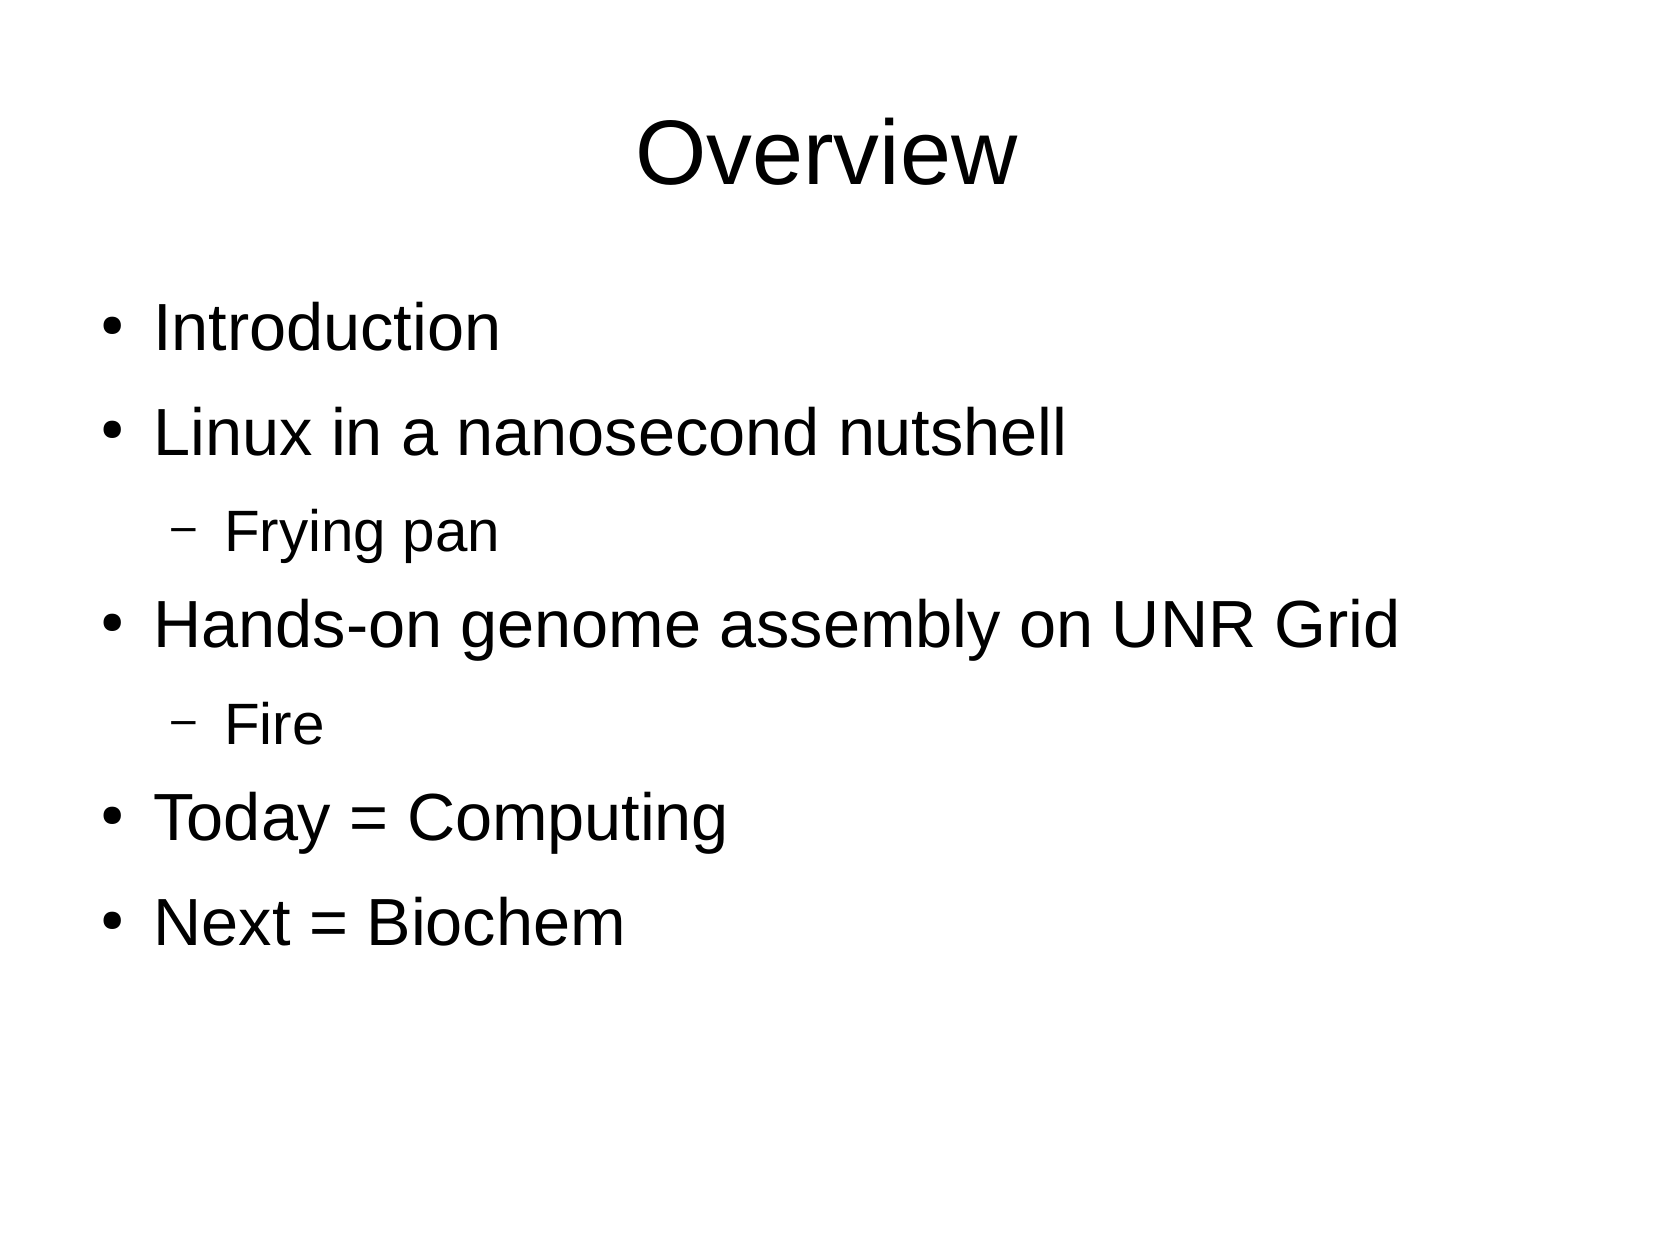

# Overview
Introduction
Linux in a nanosecond nutshell
Frying pan
Hands-on genome assembly on UNR Grid
Fire
Today = Computing
Next = Biochem